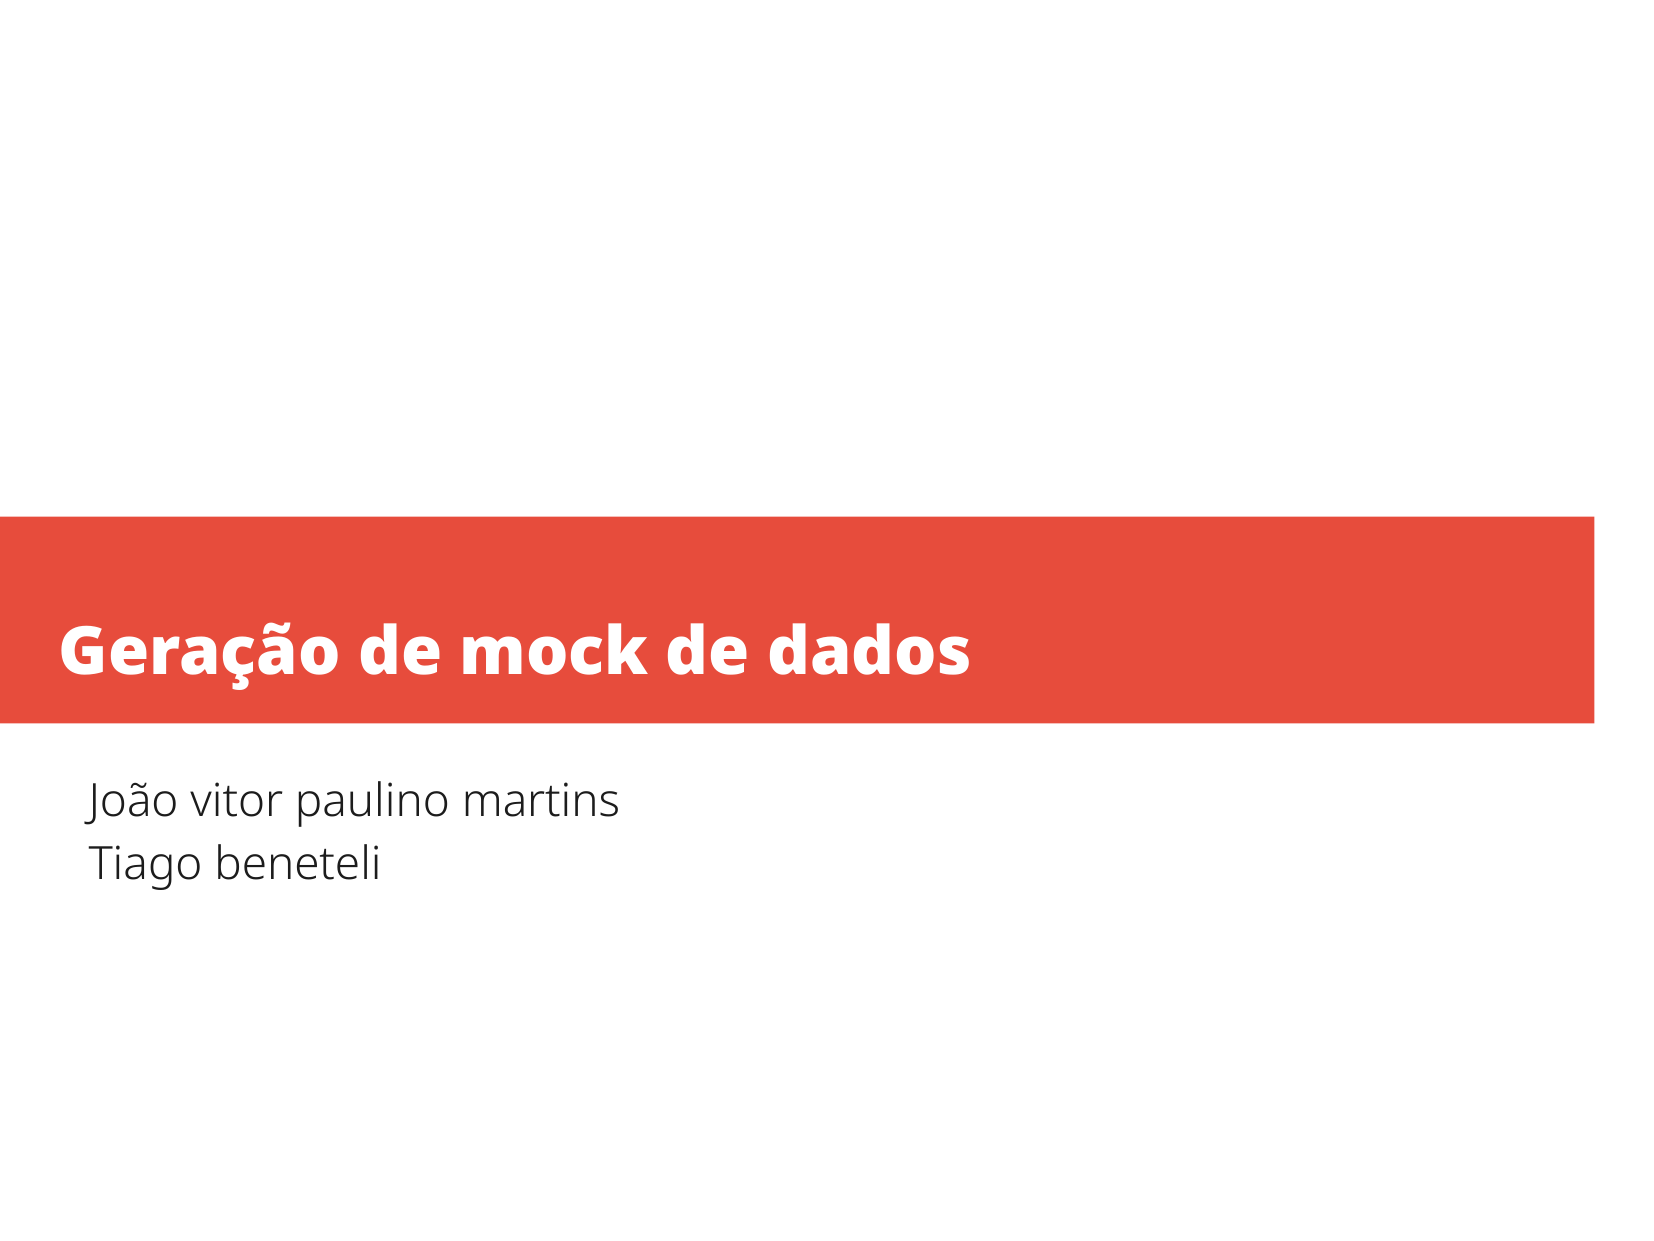

# Geração de mock de dados
João vitor paulino martins
Tiago beneteli